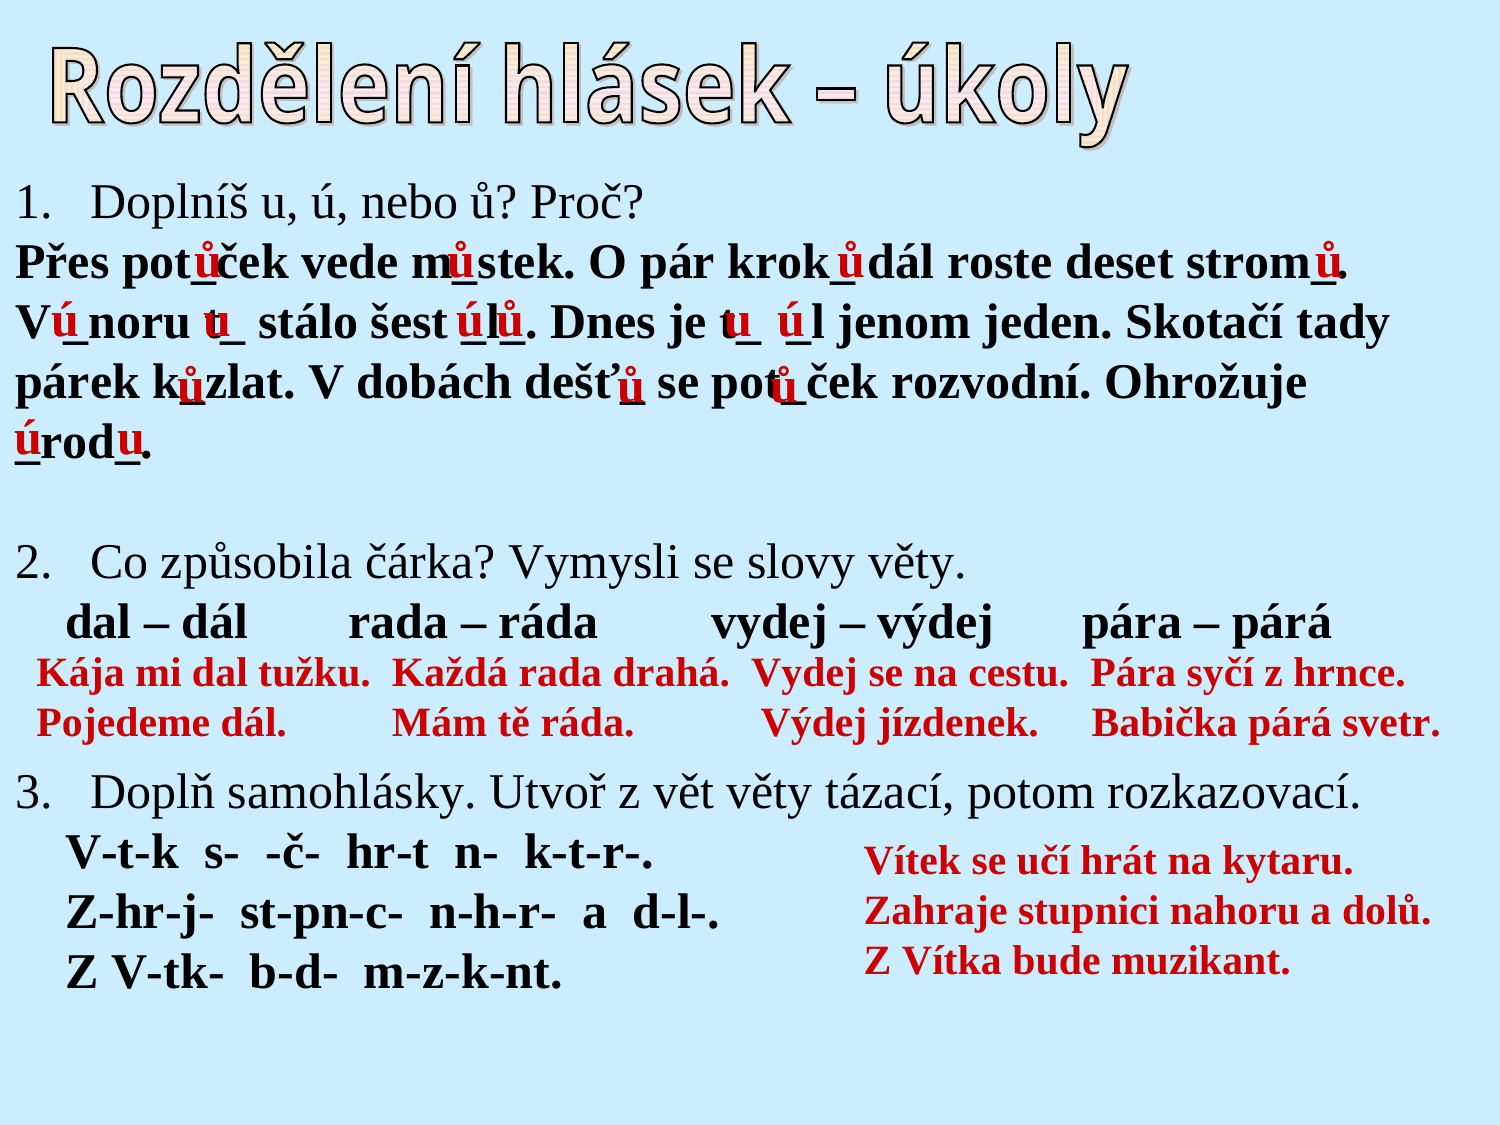

Rozdělení hlásek – úkoly
Doplníš u, ú, nebo ů? Proč?
Přes pot_ček vede m_stek. O pár krok_ dál roste deset strom_.
V _noru t_ stálo šest _l_. Dnes je t_ _l jenom jeden. Skotačí tady
párek k_zlat. V dobách dešť_ se pot_ček rozvodní. Ohrožuje
_rod_.
2.	Co způsobila čárka? Vymysli se slovy věty.
 dal – dál rada – ráda vydej – výdej pára – párá
3.	Doplň samohlásky. Utvoř z vět věty tázací, potom rozkazovací.
 V-t-k s- -č- hr-t n- k-t-r-.
 Z-hr-j- st-pn-c- n-h-r- a d-l-.
 Z V-tk- b-d- m-z-k-nt.
ů ů ů ů
ú u ú ů u ú
ů ů ů
ú u
Kája mi dal tužku. Každá rada drahá. Vydej se na cestu. Pára syčí z hrnce.
Pojedeme dál. Mám tě ráda. Výdej jízdenek. Babička párá svetr.
Vítek se učí hrát na kytaru.
Zahraje stupnici nahoru a dolů.
Z Vítka bude muzikant.